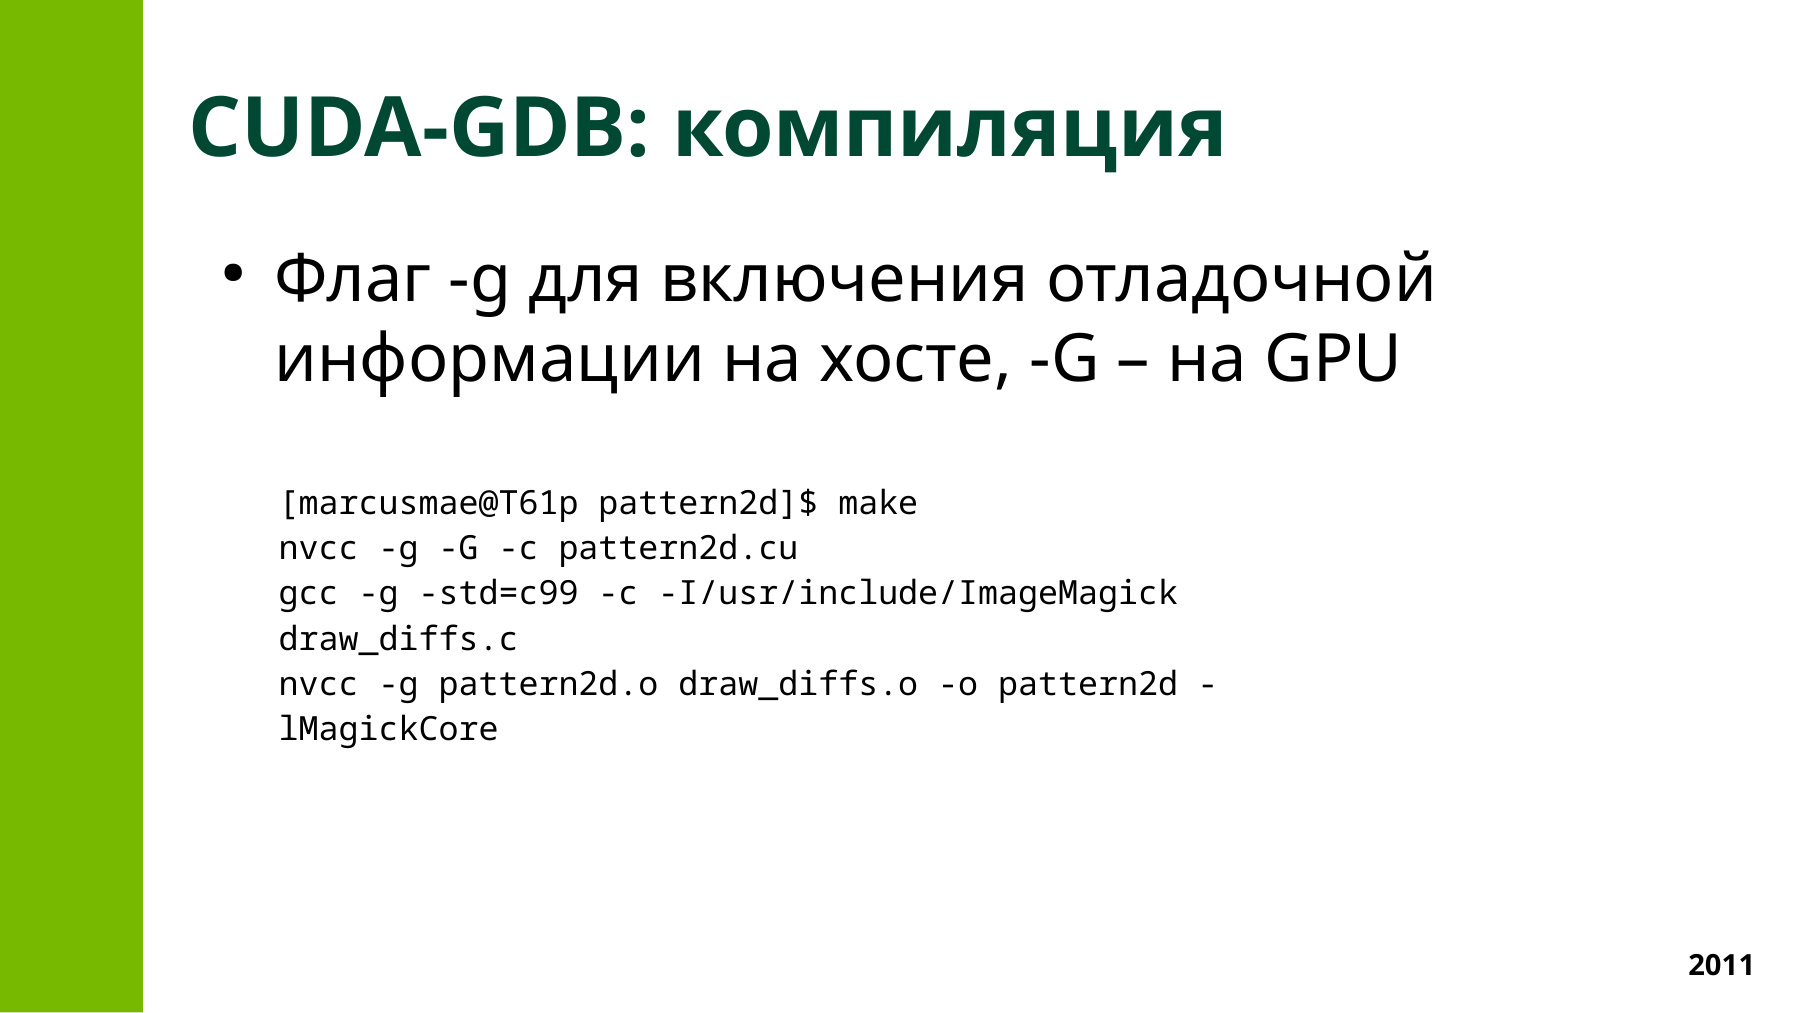

# CUDA-GDB: компиляция
Флаг -g для включения отладочной информации на хосте, -G – на GPU
[marcusmae@T61p pattern2d]$ make
nvcc -g -G -c pattern2d.cu
gcc -g -std=c99 -c -I/usr/include/ImageMagick draw_diffs.c
nvcc -g pattern2d.o draw_diffs.o -o pattern2d -lMagickCore